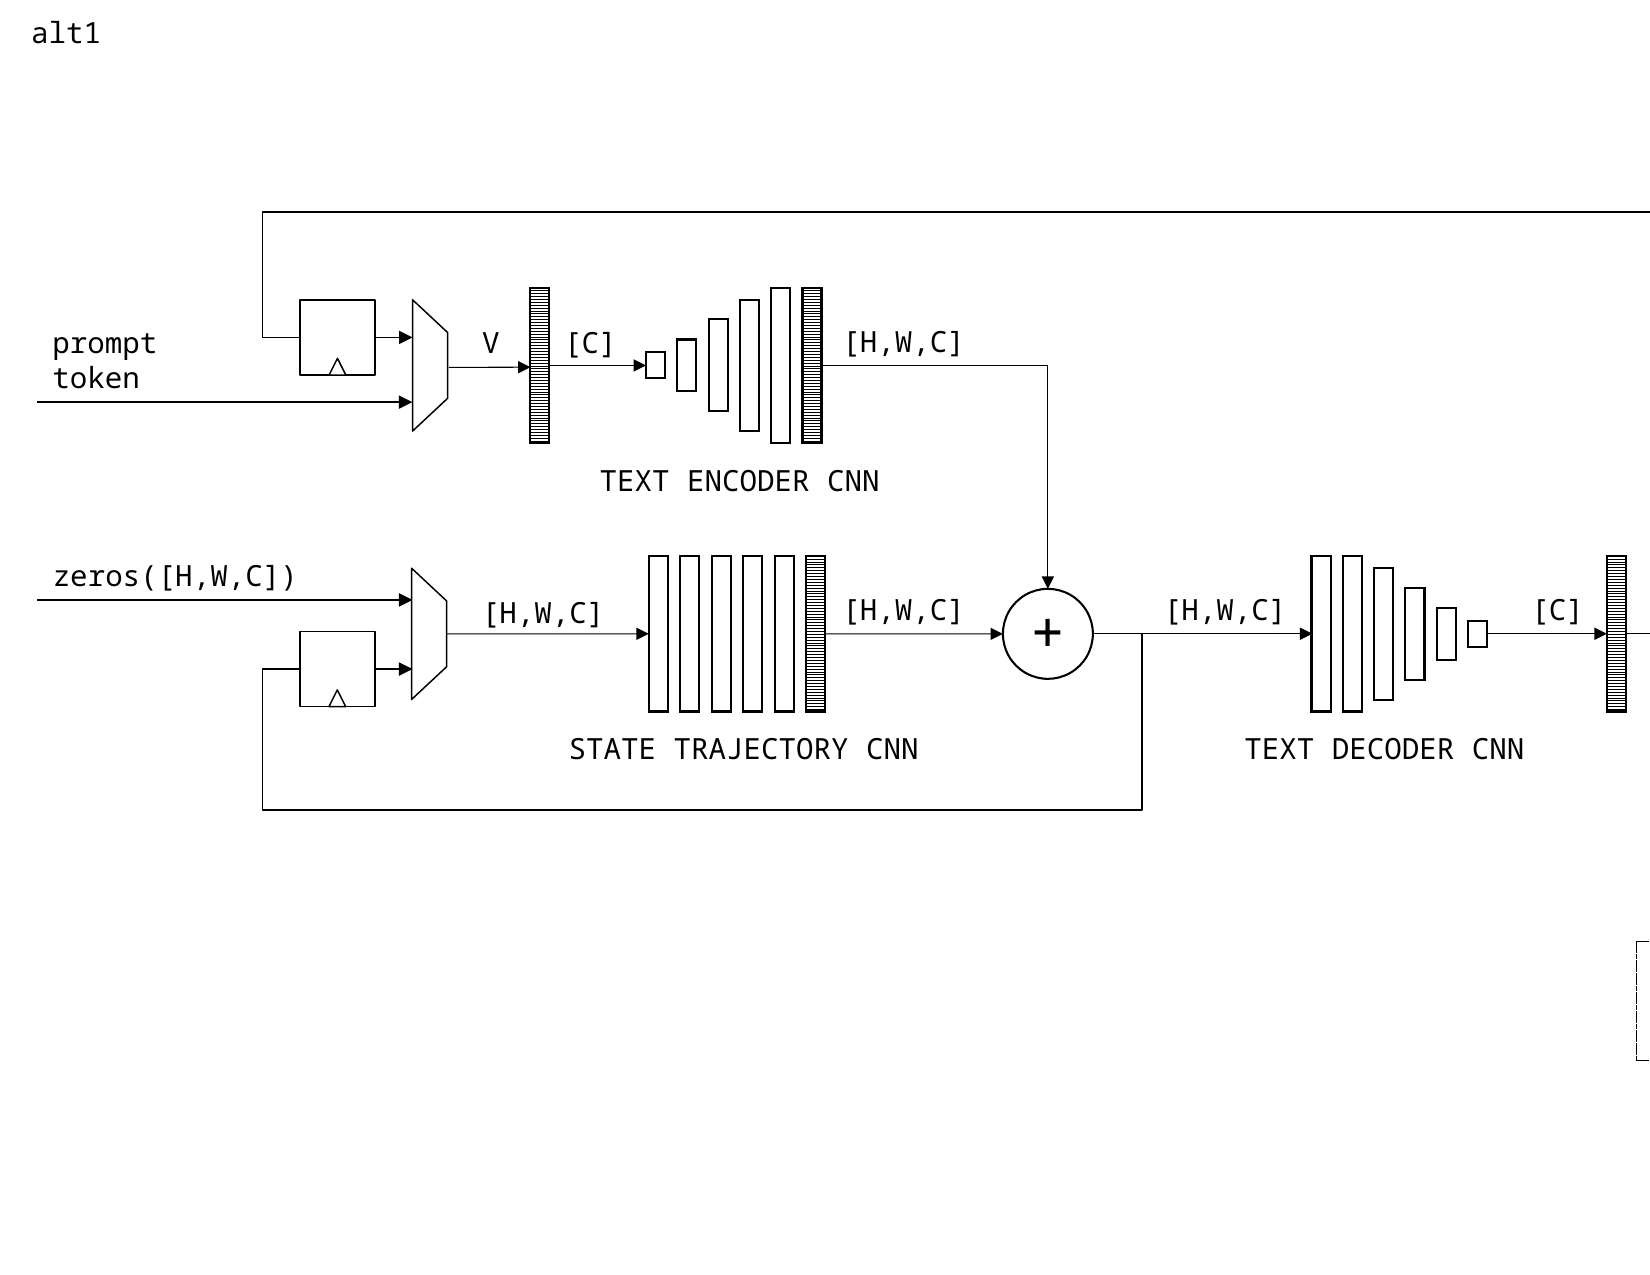

alt1
[H,W,C]
[C]
V
prompt
token
TEXT ENCODER CNN
next
token
zeros([H,W,C])
V
[H,W,C]
[H,W,C]
[C]
[H,W,C]
+
STATE TRAJECTORY CNN
TEXT DECODER CNN
V	256
C	384
H,W	81,81